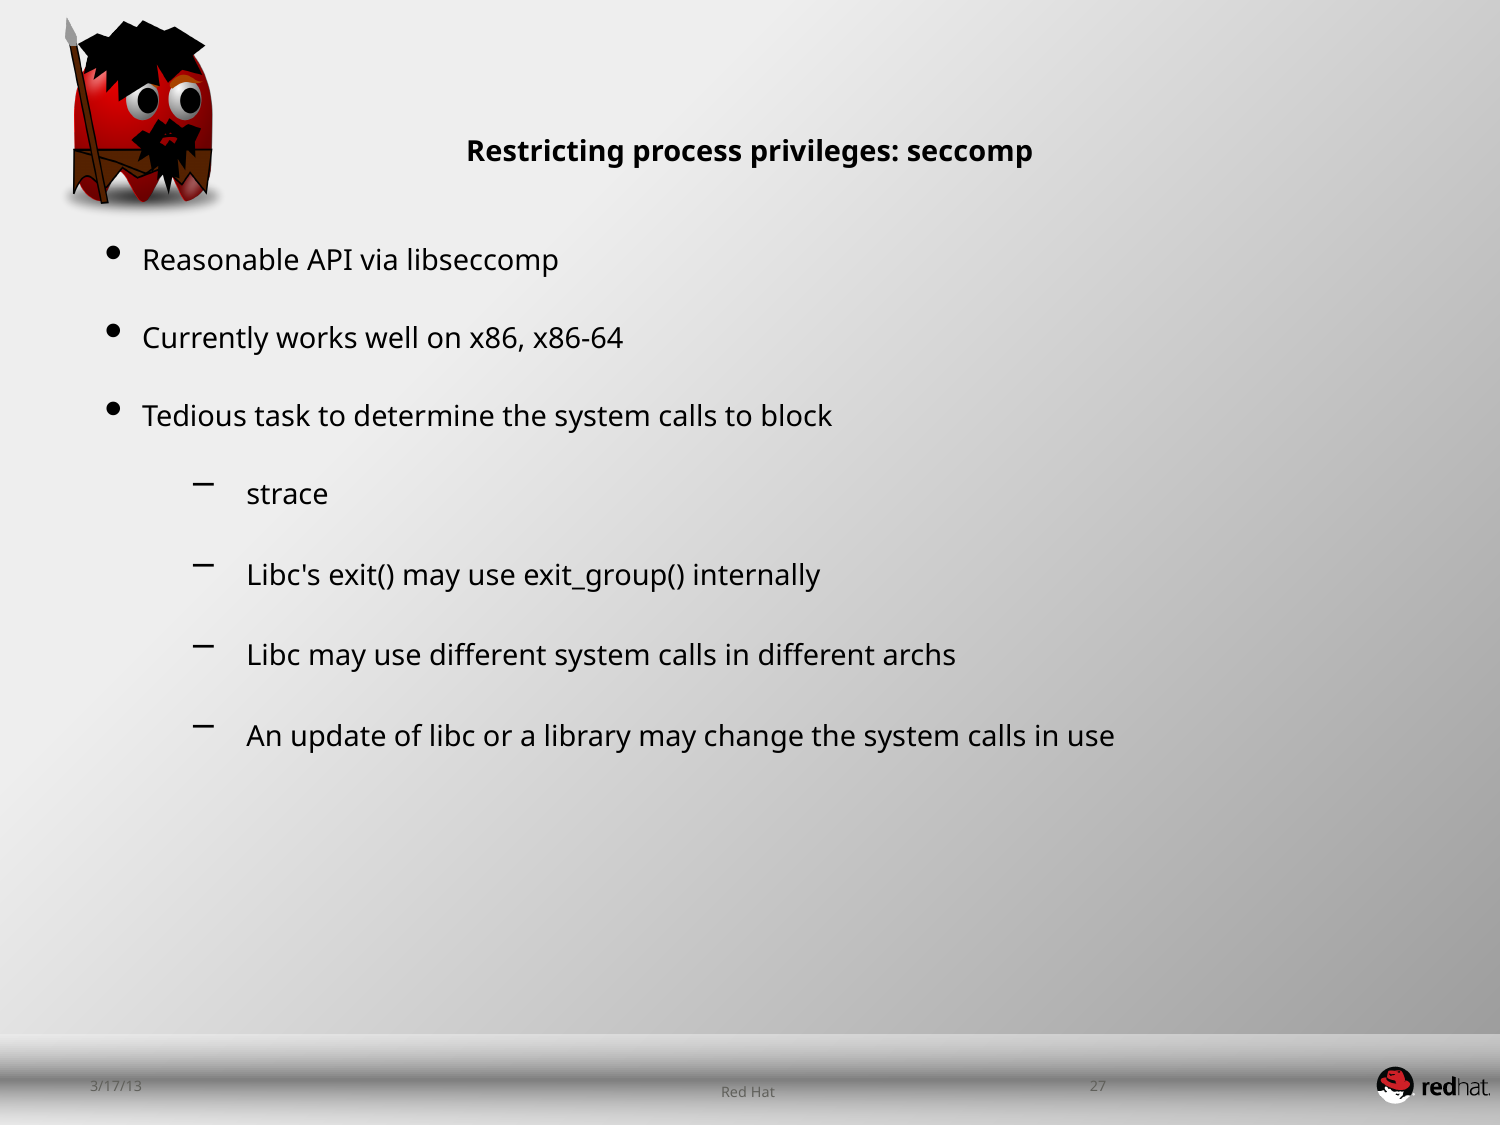

# Restricting process privileges: seccomp
Reasonable API via libseccomp
Currently works well on x86, x86-64
Tedious task to determine the system calls to block
strace
Libc's exit() may use exit_group() internally
Libc may use different system calls in different archs
An update of libc or a library may change the system calls in use
3/17/13
Red Hat